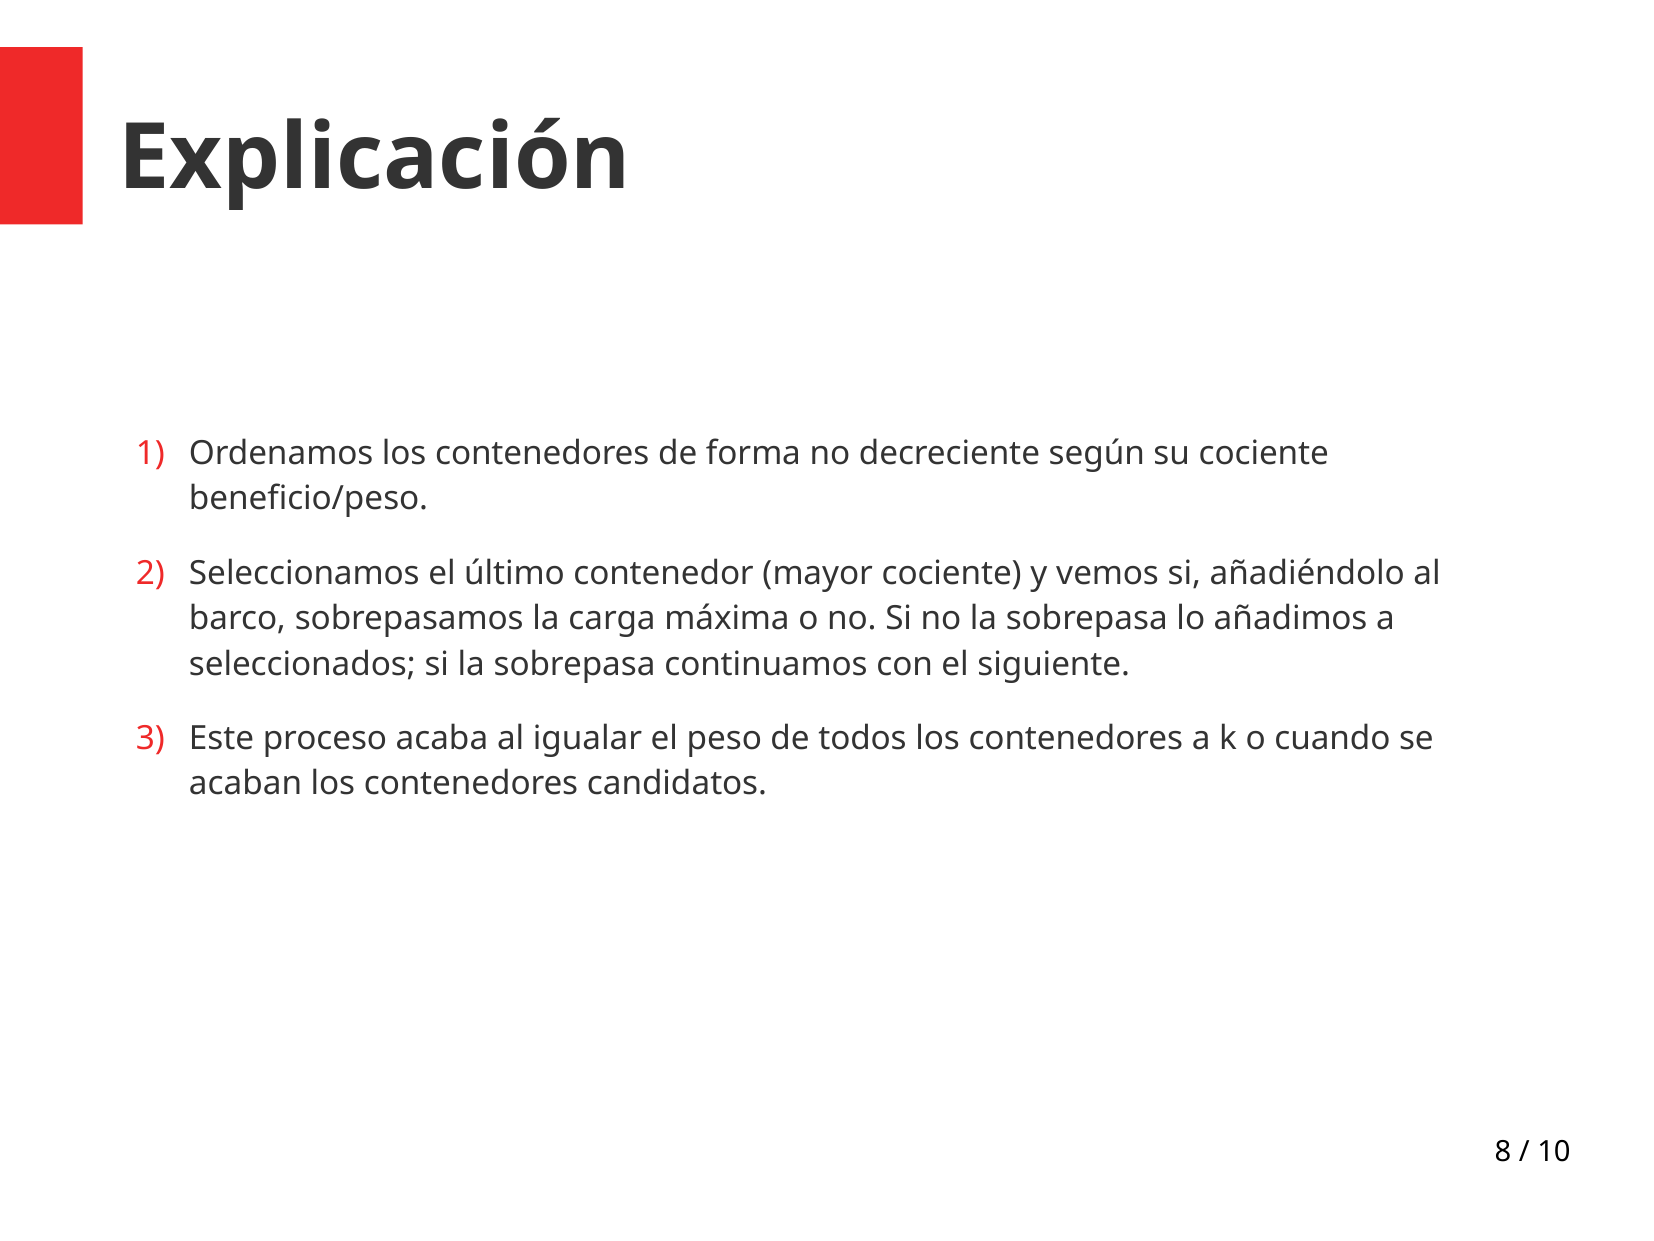

# Explicación
Ordenamos los contenedores de forma no decreciente según su cociente beneficio/peso.
Seleccionamos el último contenedor (mayor cociente) y vemos si, añadiéndolo al barco, sobrepasamos la carga máxima o no. Si no la sobrepasa lo añadimos a seleccionados; si la sobrepasa continuamos con el siguiente.
Este proceso acaba al igualar el peso de todos los contenedores a k o cuando se acaban los contenedores candidatos.
8